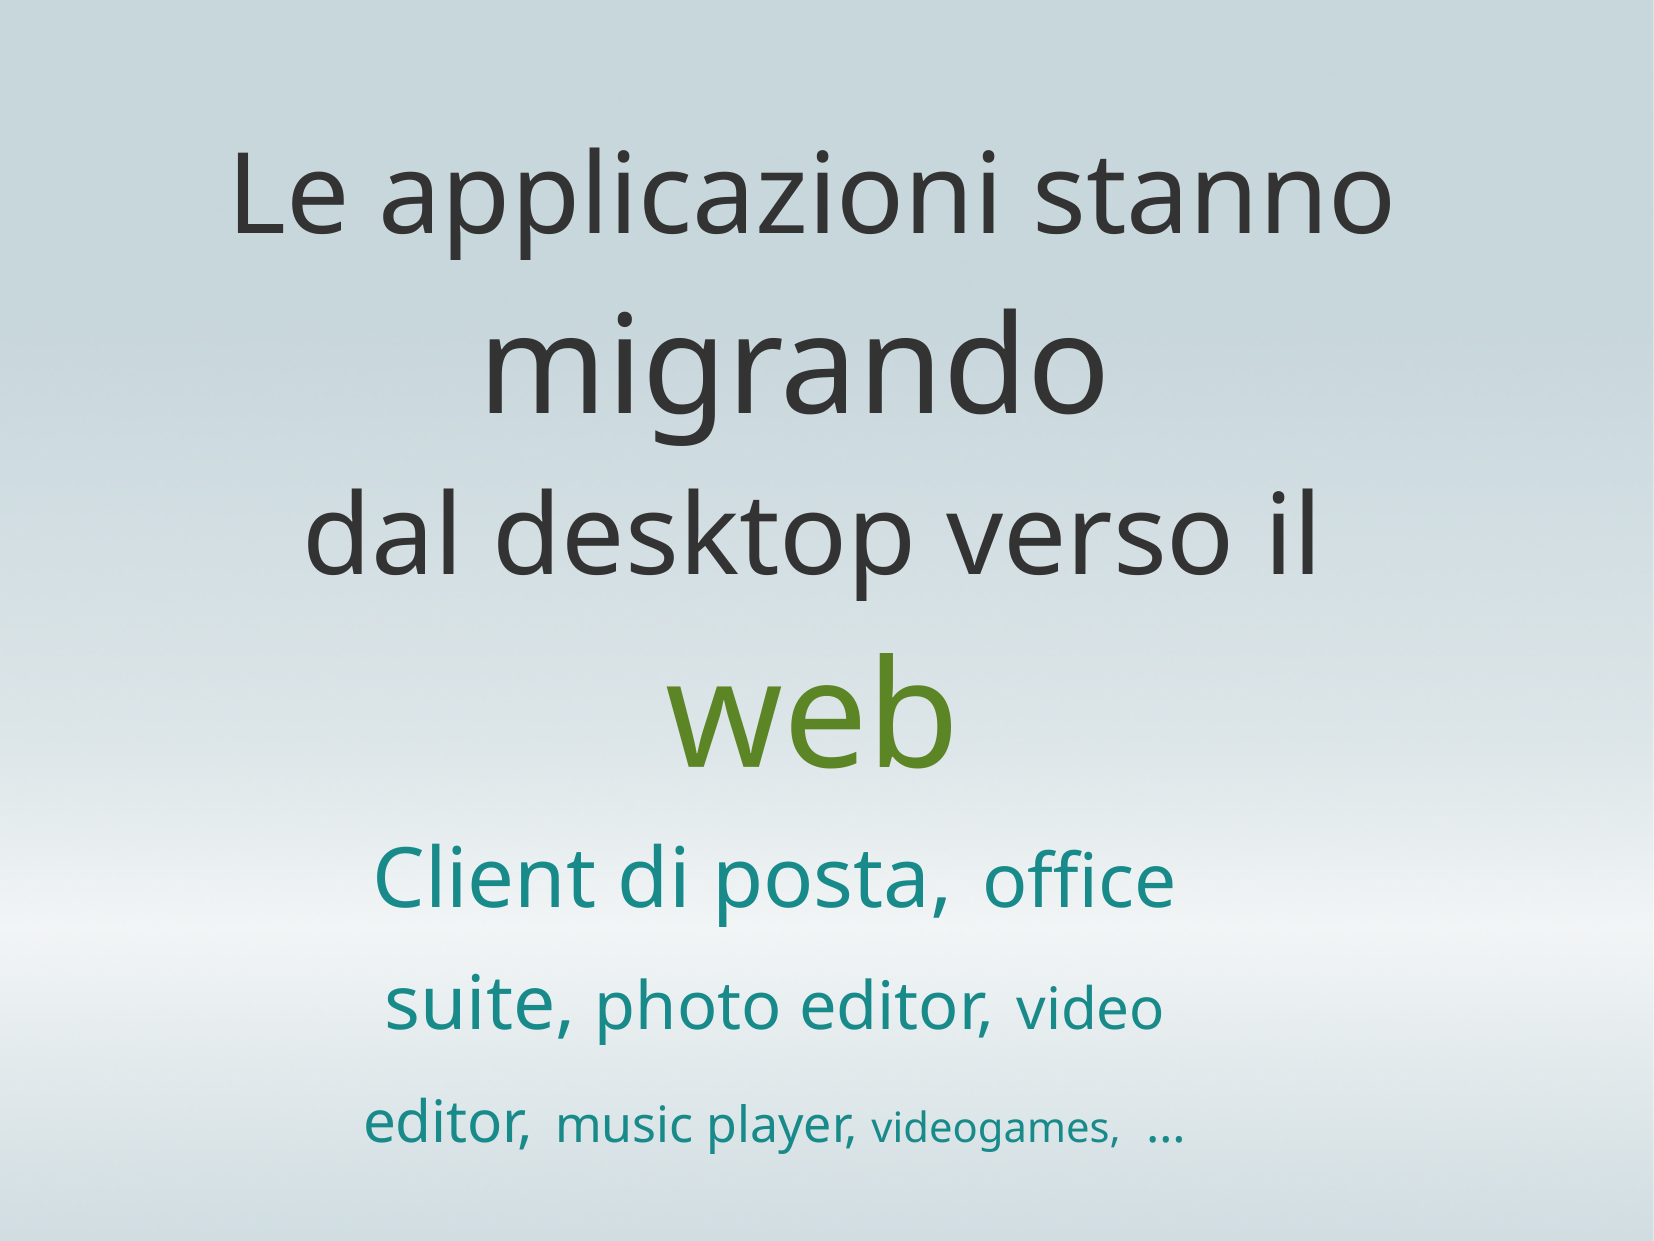

Le applicazioni stanno migrando
dal desktop verso il web
Client di posta, office suite, photo editor, video editor, music player, videogames, …